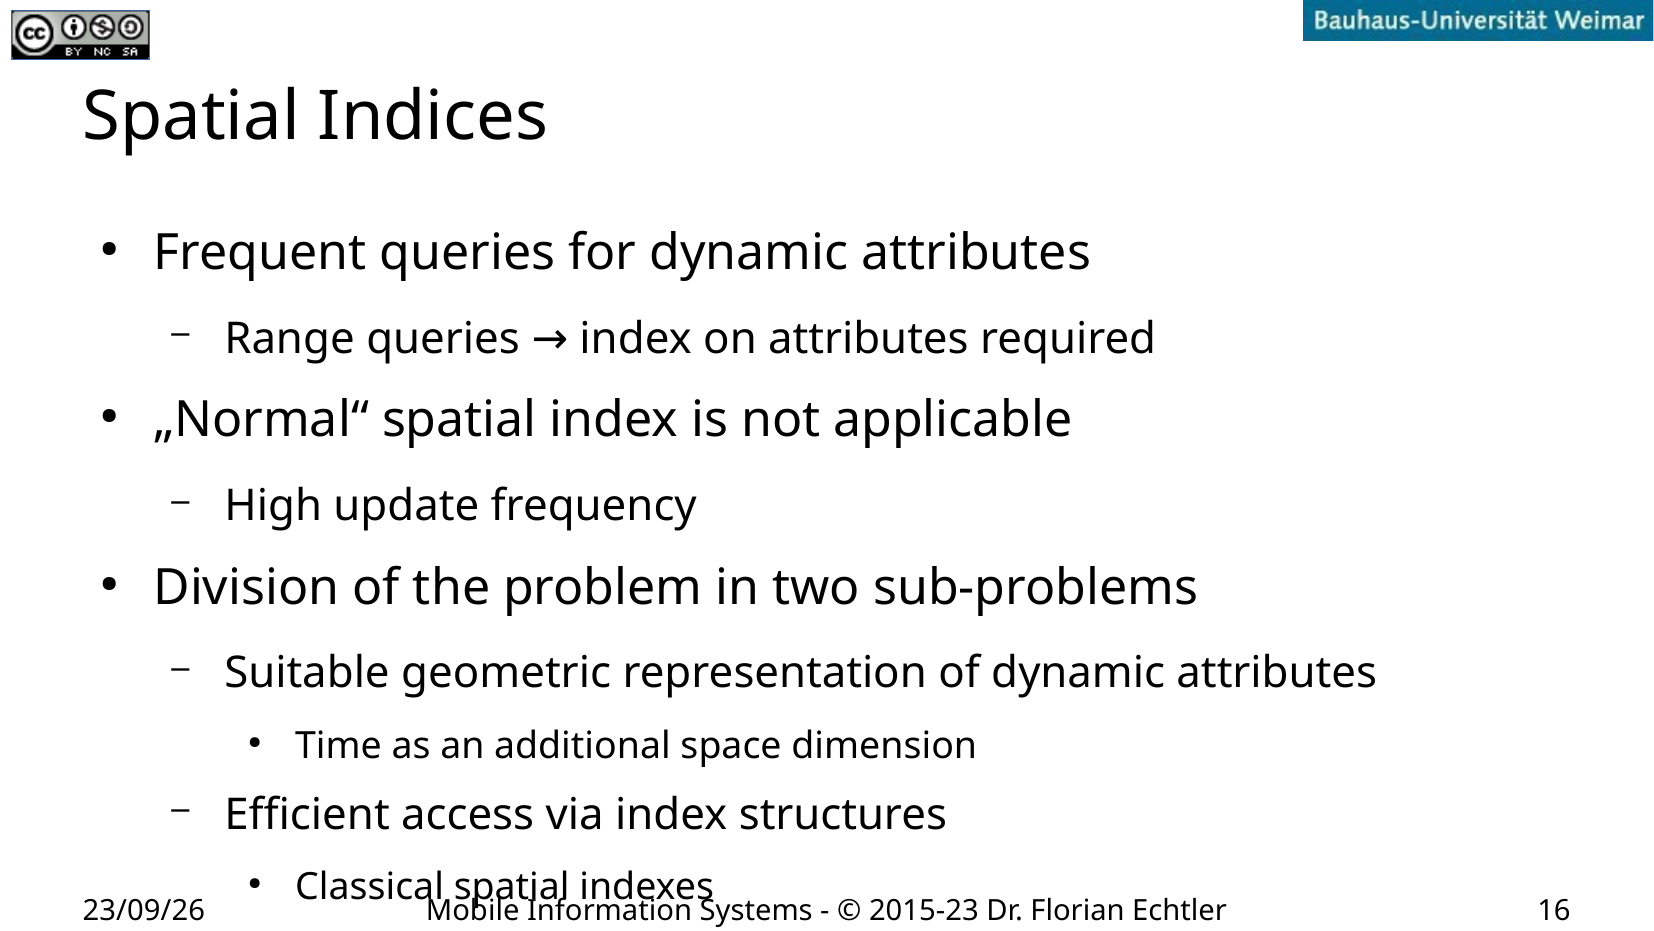

# Spatial Indices
Frequent queries for dynamic attributes
Range queries → index on attributes required
„Normal“ spatial index is not applicable
High update frequency
Division of the problem in two sub-problems
Suitable geometric representation of dynamic attributes
Time as an additional space dimension
Efficient access via index structures
Classical spatial indexes
Mobile Information Systems - © 2015-23 Dr. Florian Echtler
16